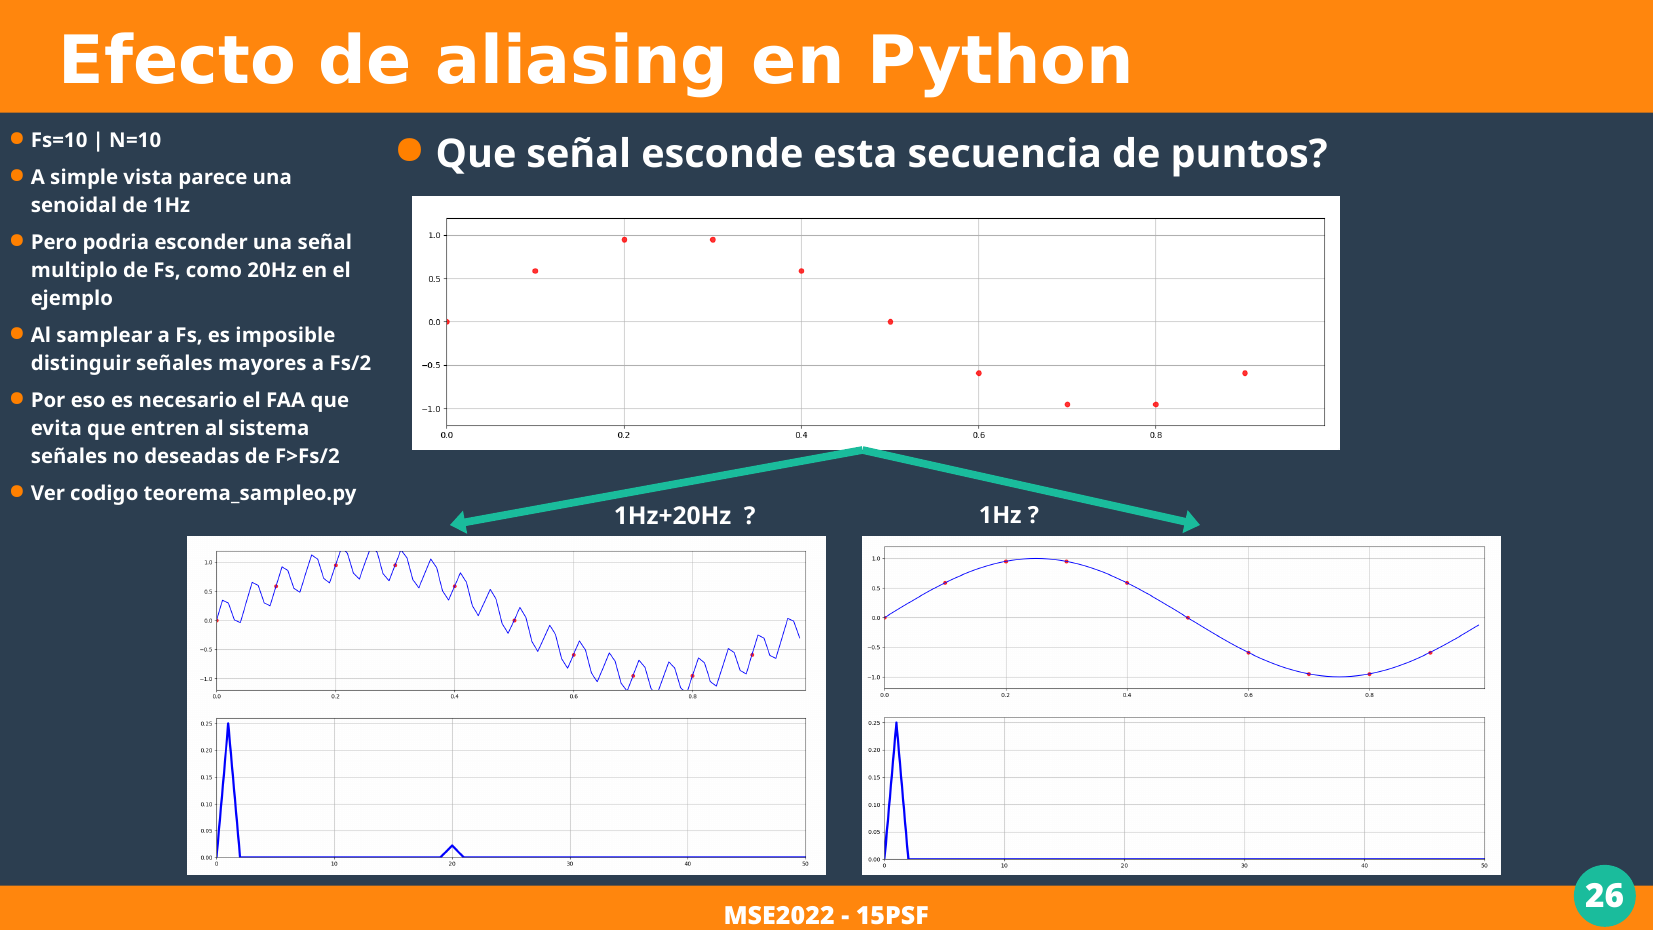

# Efecto de aliasing en Python
Que señal esconde esta secuencia de puntos?
Fs=10 | N=10
A simple vista parece una senoidal de 1Hz
Pero podria esconder una señal multiplo de Fs, como 20Hz en el ejemplo
Al samplear a Fs, es imposible distinguir señales mayores a Fs/2
Por eso es necesario el FAA que evita que entren al sistema señales no deseadas de F>Fs/2
Ver codigo teorema_sampleo.py
1Hz ?
1Hz+20Hz ?
MSE2022 - 15PSF